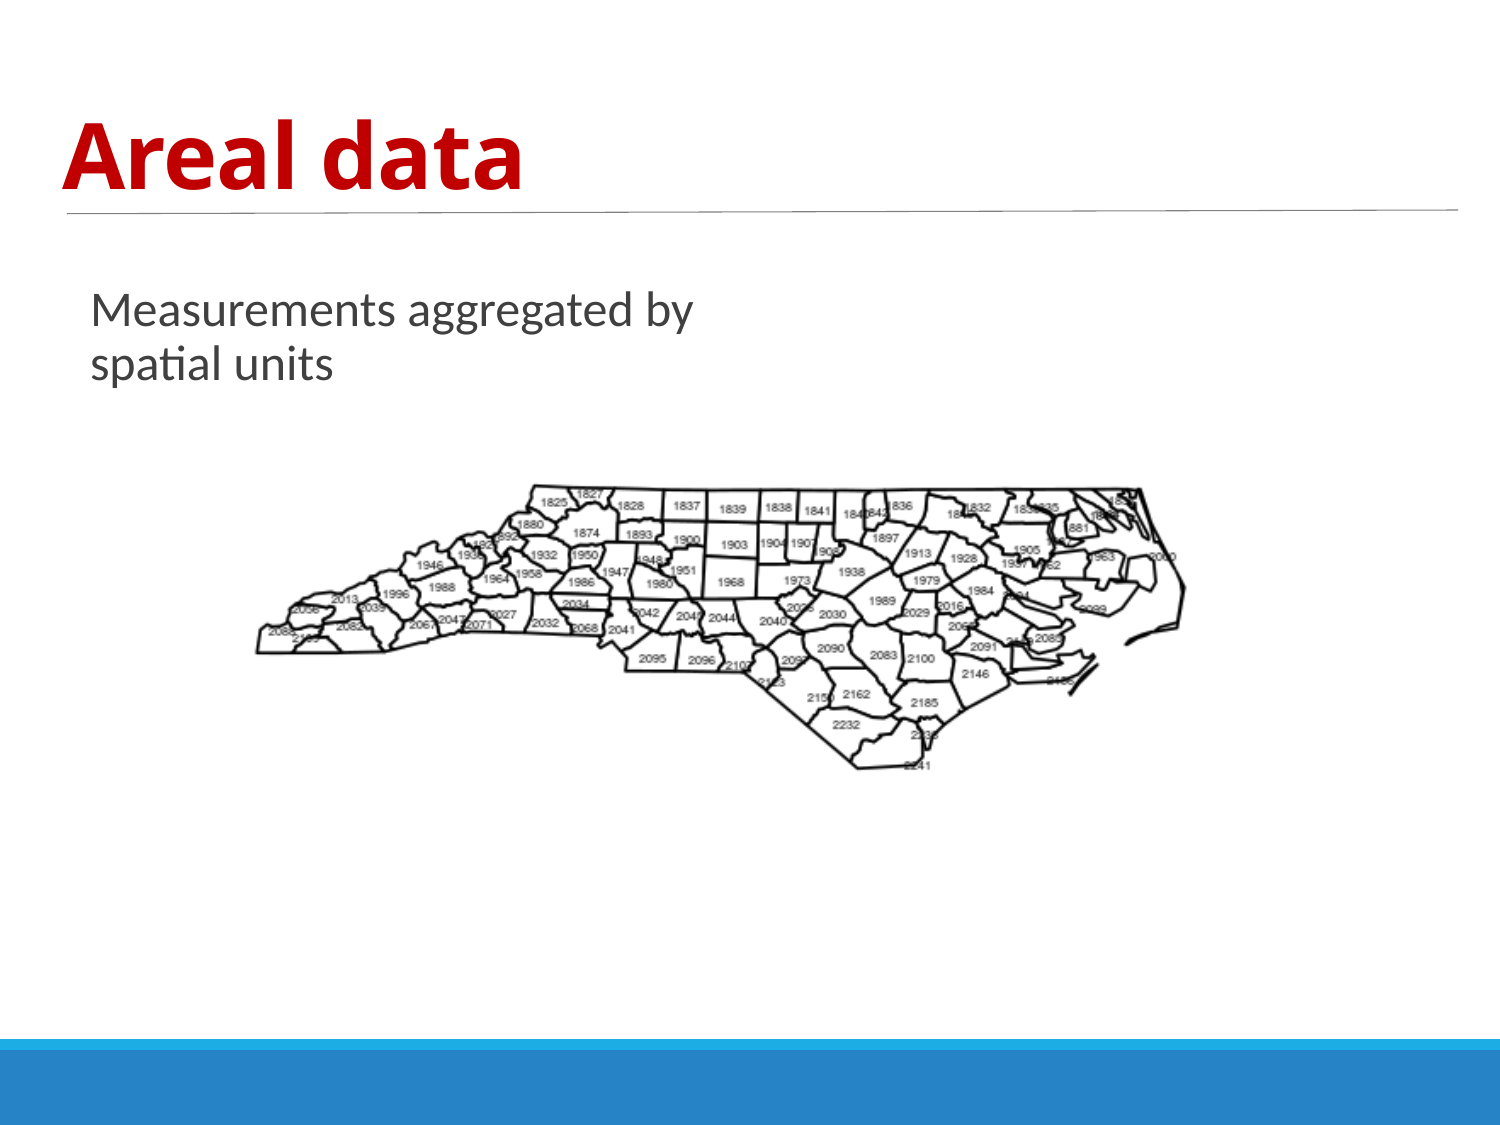

# Areal data
Measurements aggregated by spatial units